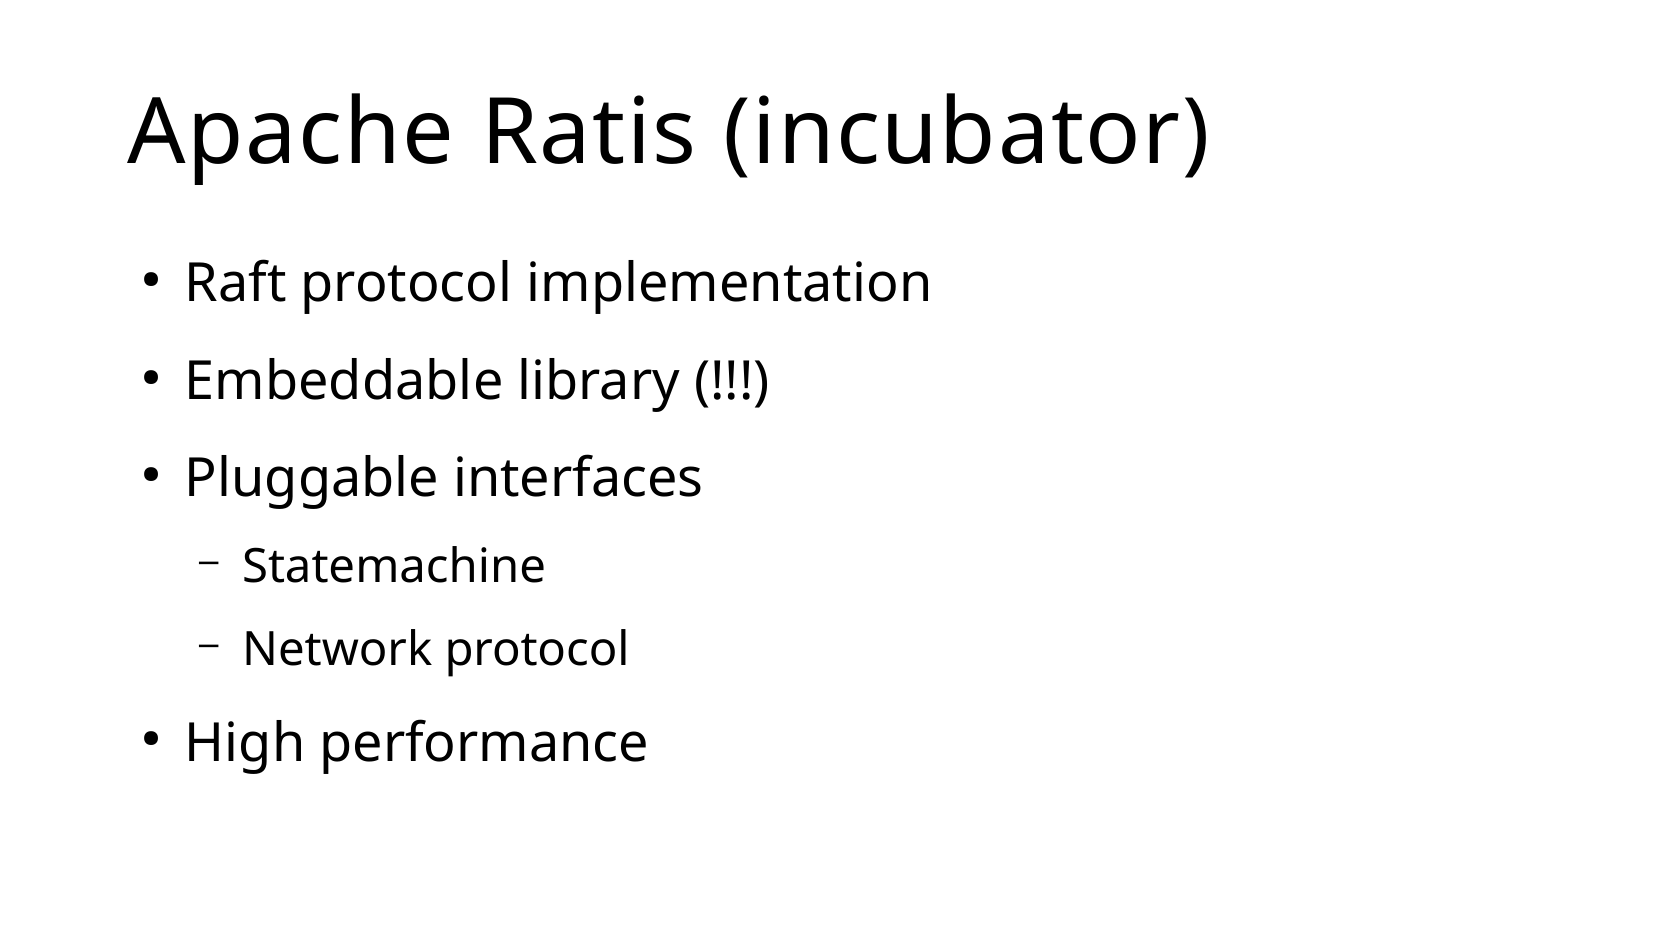

# Apache Ratis (incubator)
Raft protocol implementation
Embeddable library (!!!)
Pluggable interfaces
Statemachine
Network protocol
High performance